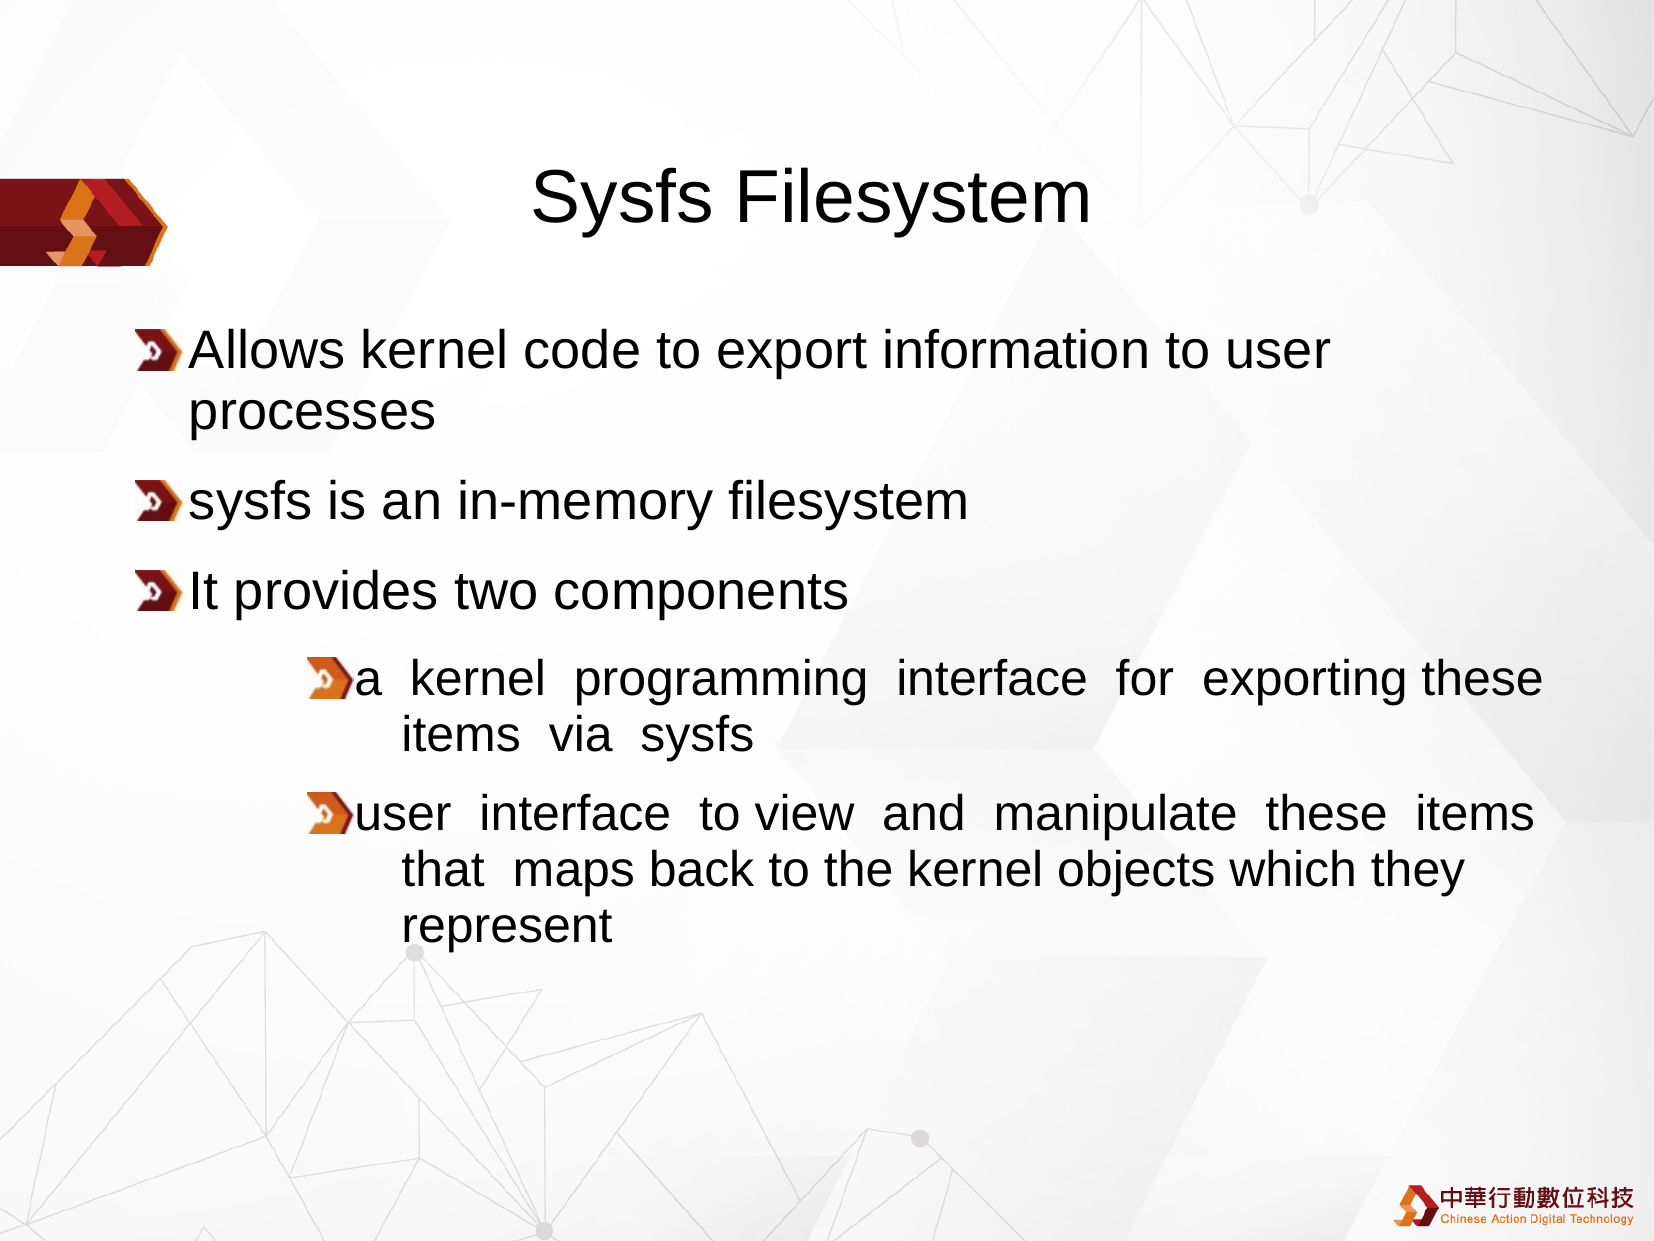

# Sysfs Filesystem
Allows kernel code to export information to user processes
sysfs is an in-memory filesystem
It provides two components
a kernel programming interface for exporting these items via sysfs
user interface to view and manipulate these items that maps back to the kernel objects which they represent